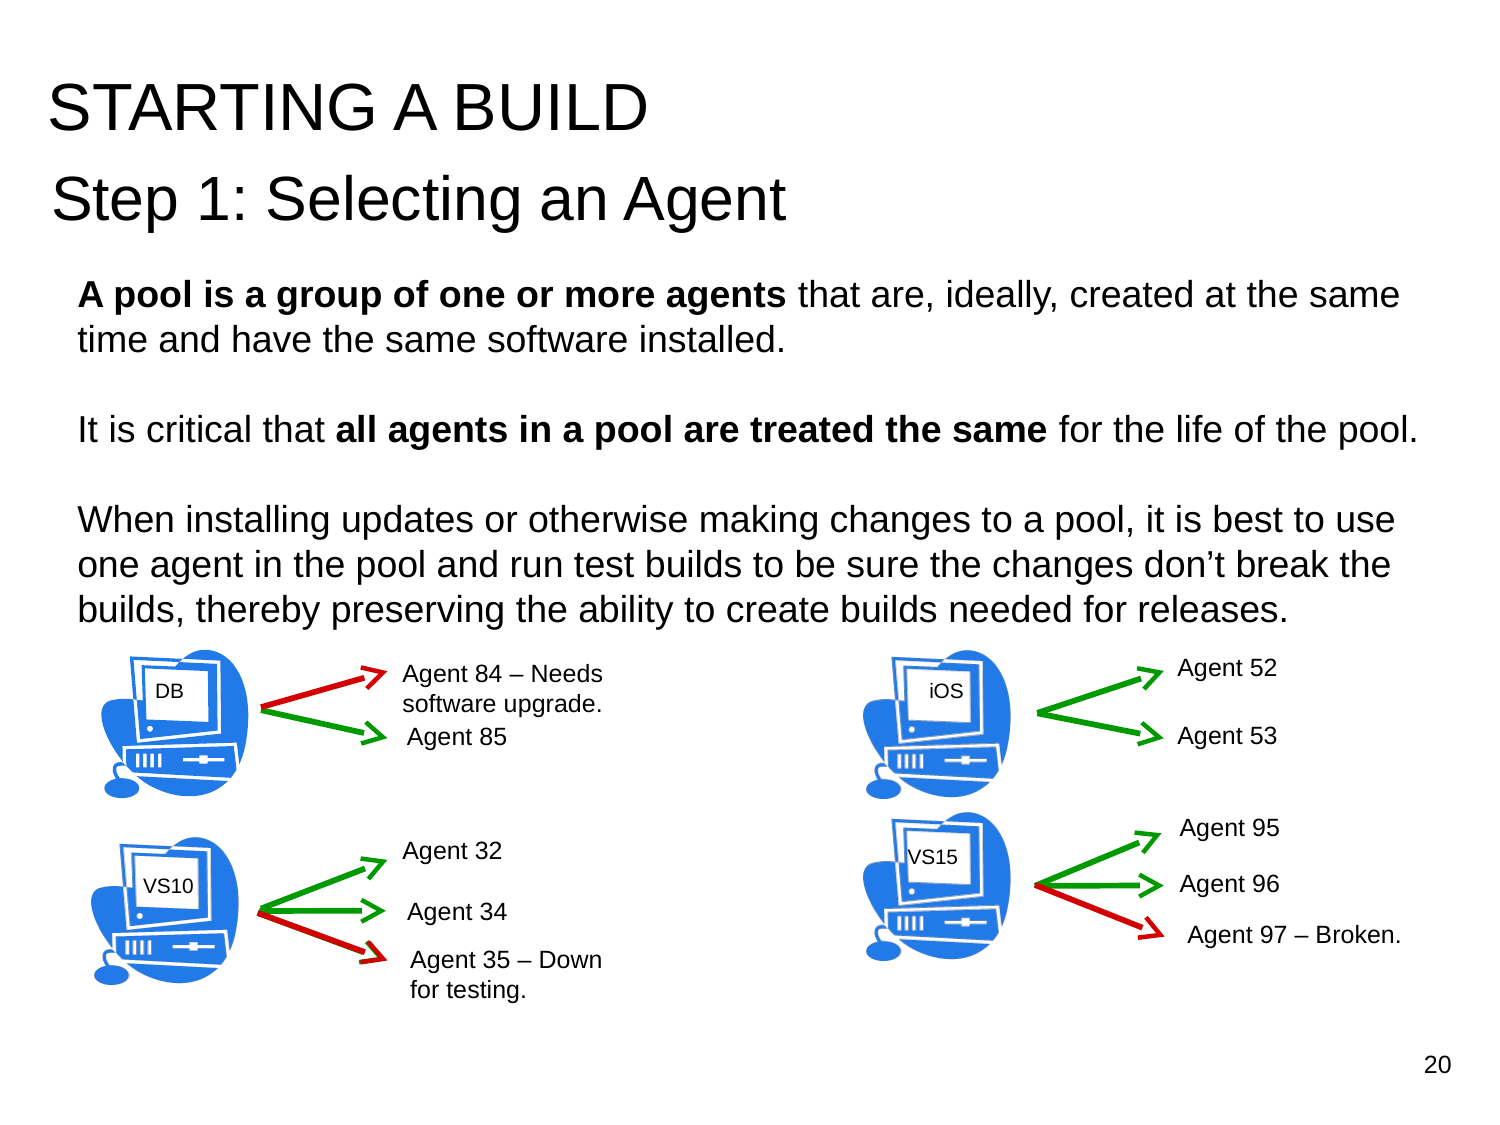

# Starting a build
Step 1: Selecting an Agent
A pool is a group of one or more agents that are, ideally, created at the same time and have the same software installed.
It is critical that all agents in a pool are treated the same for the life of the pool.
When installing updates or otherwise making changes to a pool, it is best to use one agent in the pool and run test builds to be sure the changes don’t break the builds, thereby preserving the ability to create builds needed for releases.
Agent 52
Agent 84 – Needs software upgrade.
DB
iOS
Agent 53
Agent 85
Agent 95
Agent 32
VS15
Agent 96
VS10
Agent 34
Agent 97 – Broken.
Agent 35 – Down for testing.